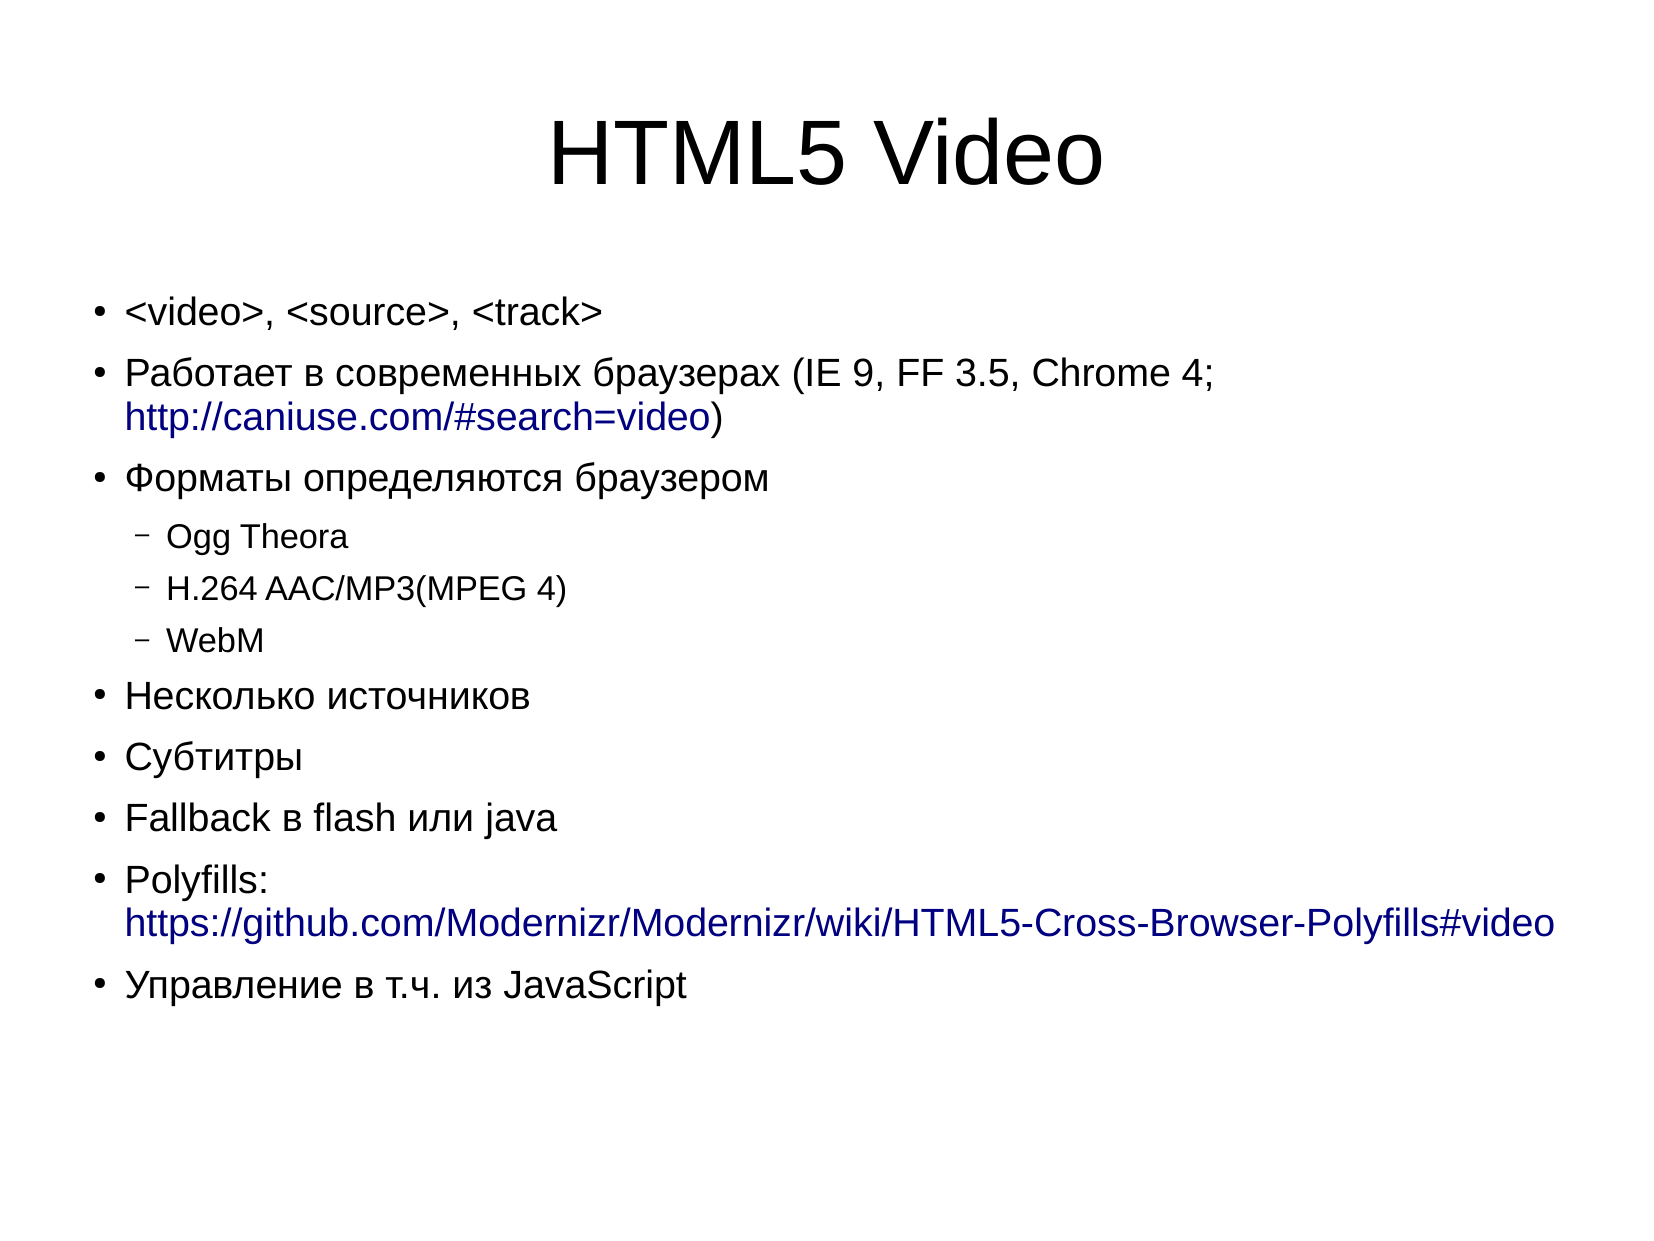

# HTML5 Video
<video>, <source>, <track>
Работает в современных браузерах (IE 9, FF 3.5, Chrome 4; http://caniuse.com/#search=video)
Форматы определяются браузером
Ogg Theora
H.264 AAC/MP3(MPEG 4)
WebM
Несколько источников
Субтитры
Fallback в flash или java
Polyfills:
https://github.com/Modernizr/Modernizr/wiki/HTML5-Cross-Browser-Polyfills#video
Управление в т.ч. из JavaScript